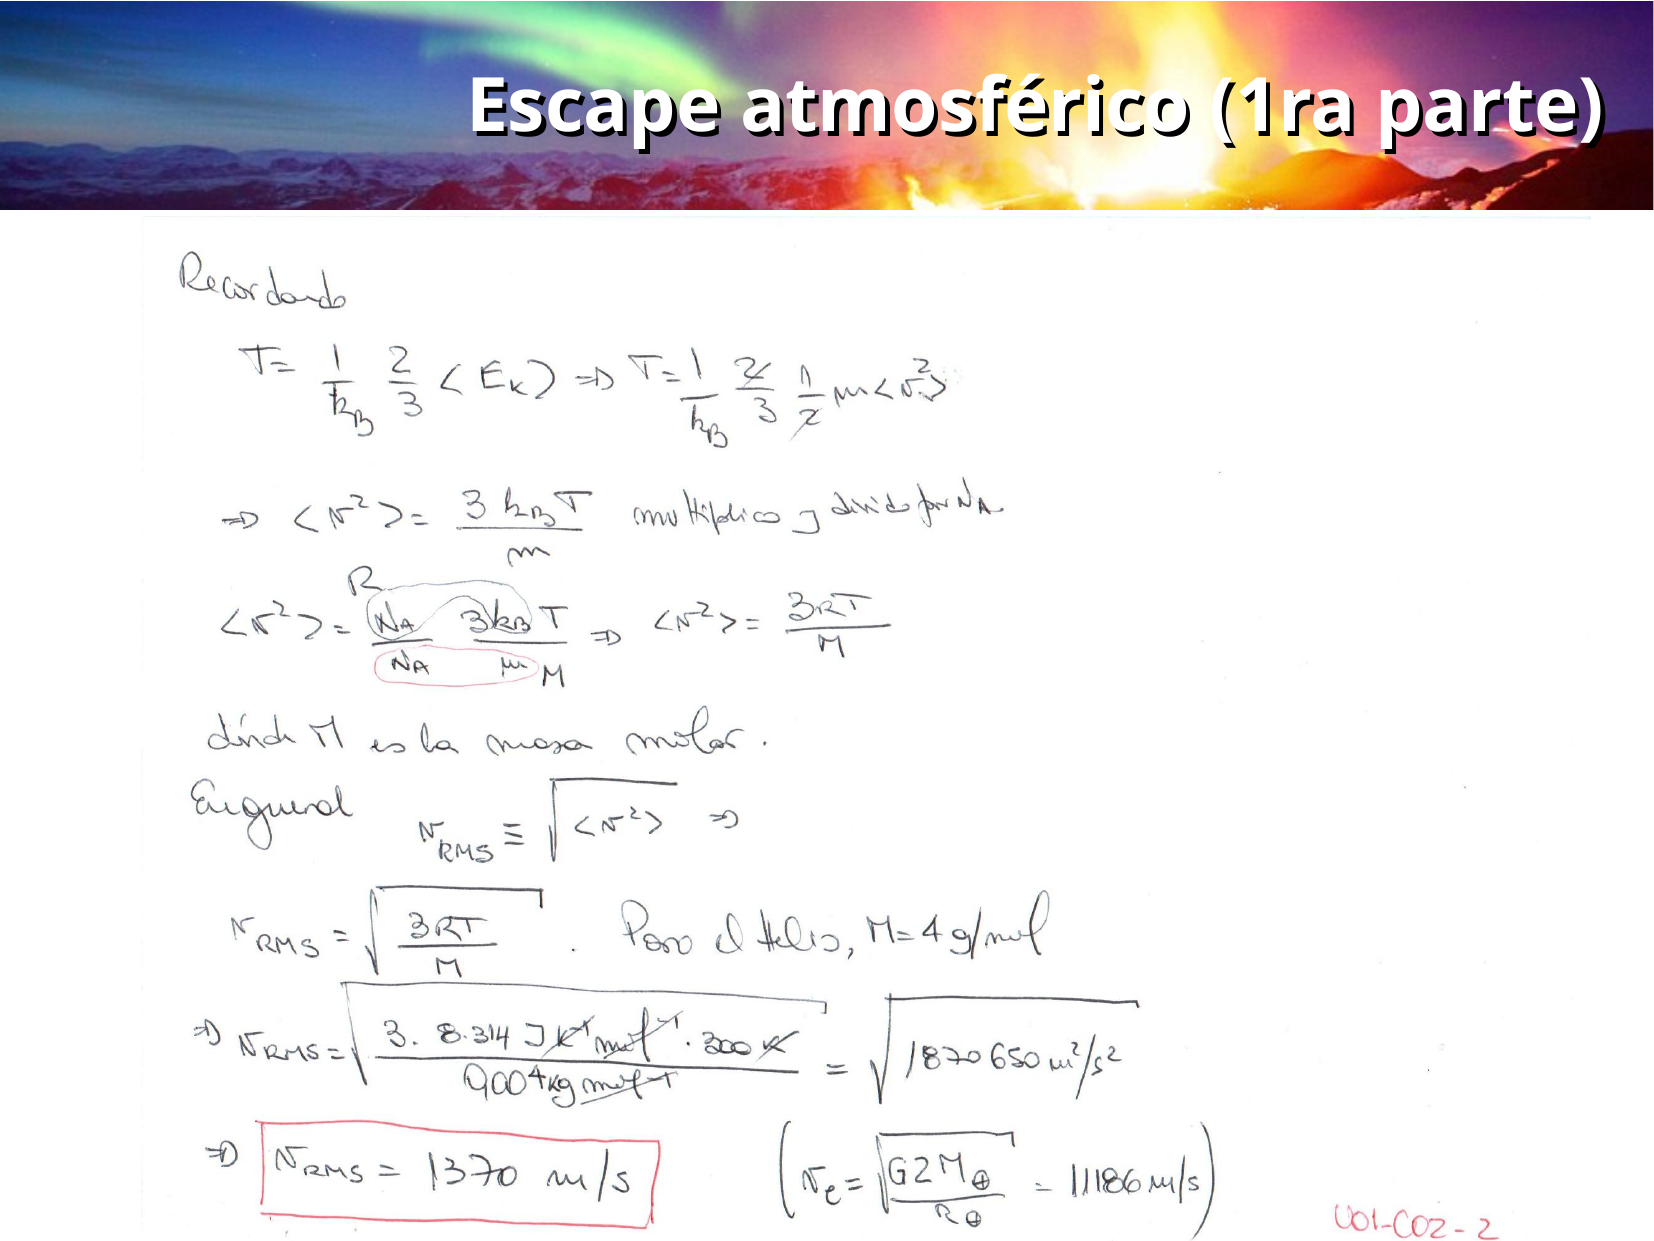

# Escape atmosférico (1ra parte)
FÍSICA IIIB
18